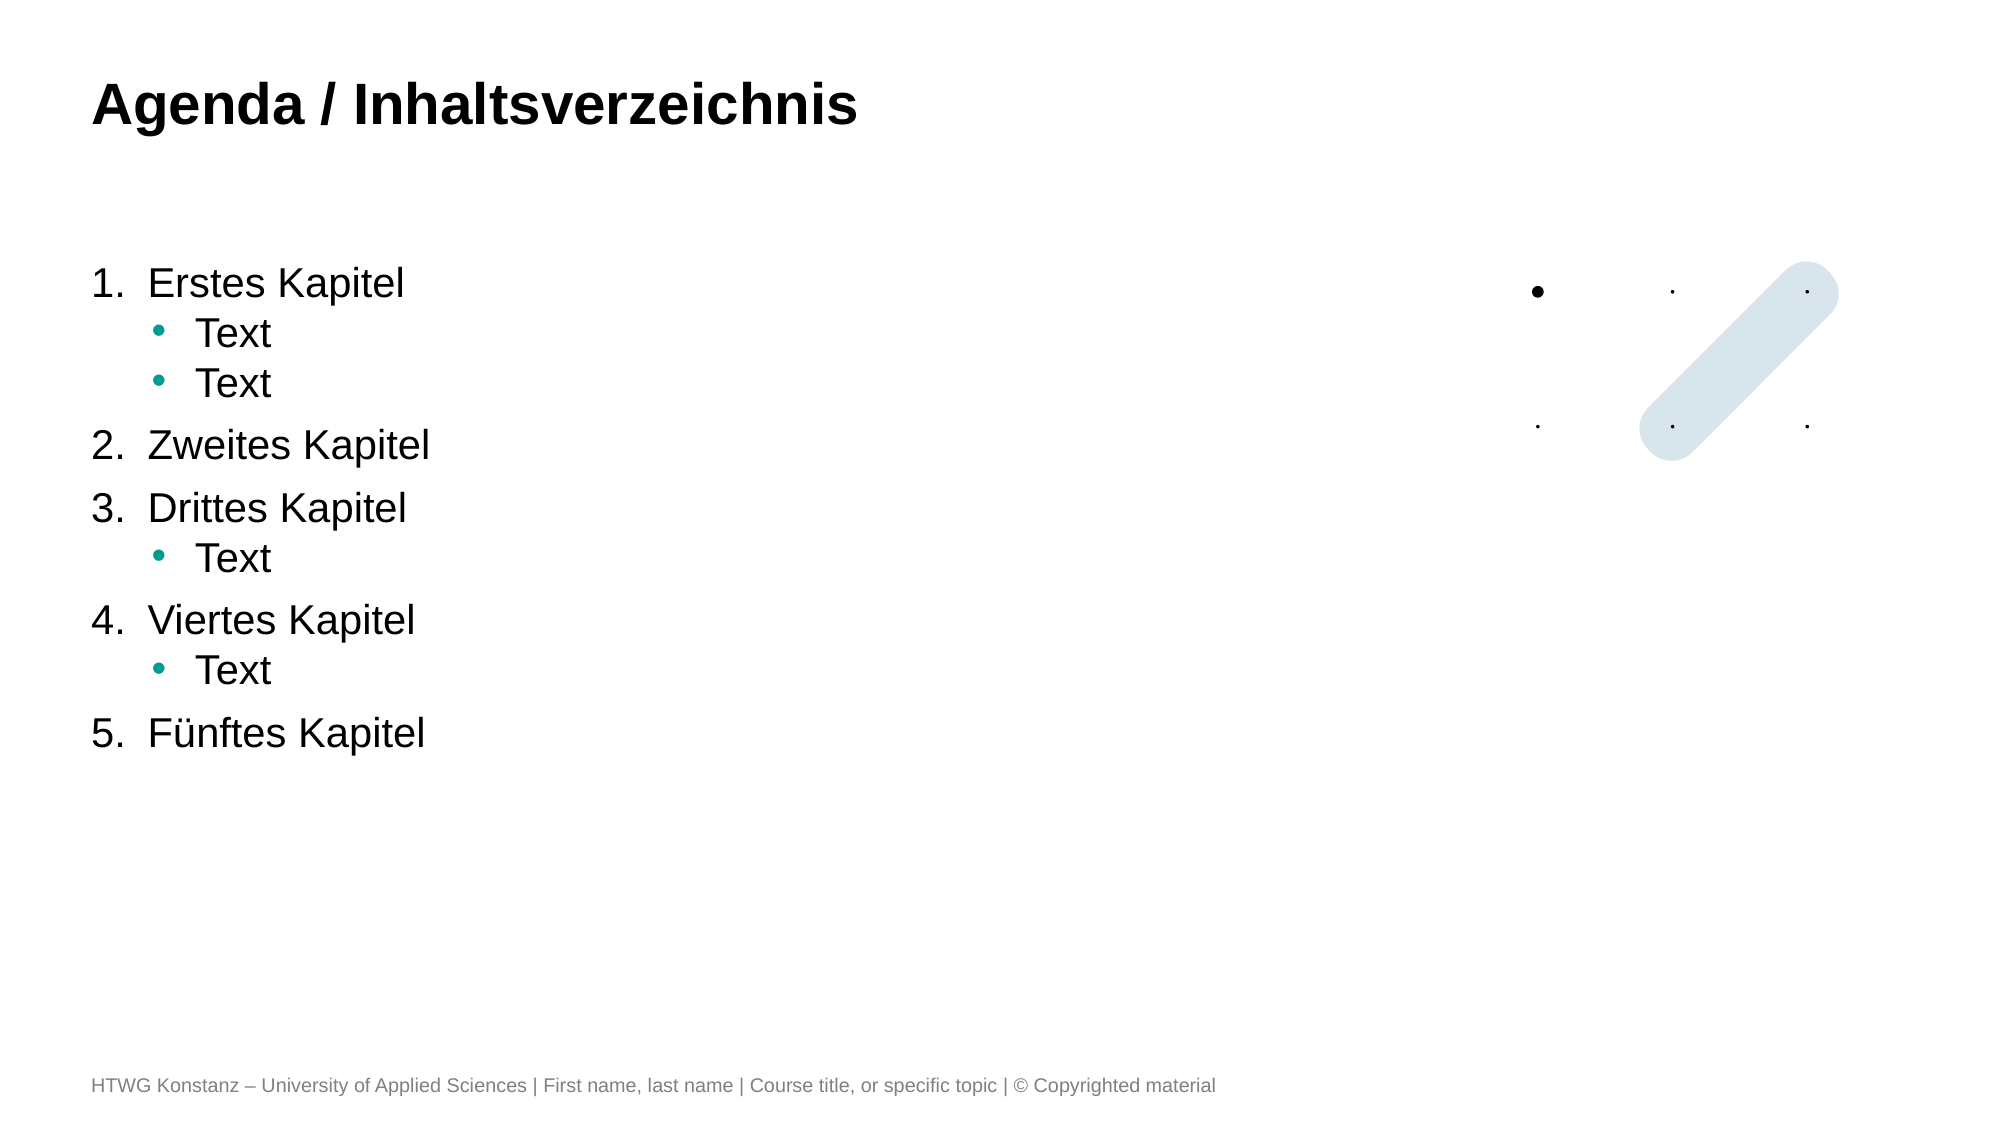

# Agenda / Inhaltsverzeichnis
Erstes Kapitel
Text
Text
Zweites Kapitel
Drittes Kapitel
Text
Viertes Kapitel
Text
Fünftes Kapitel
HTWG Konstanz – University of Applied Sciences | First name, last name | Course title, or specific topic | © Copyrighted material